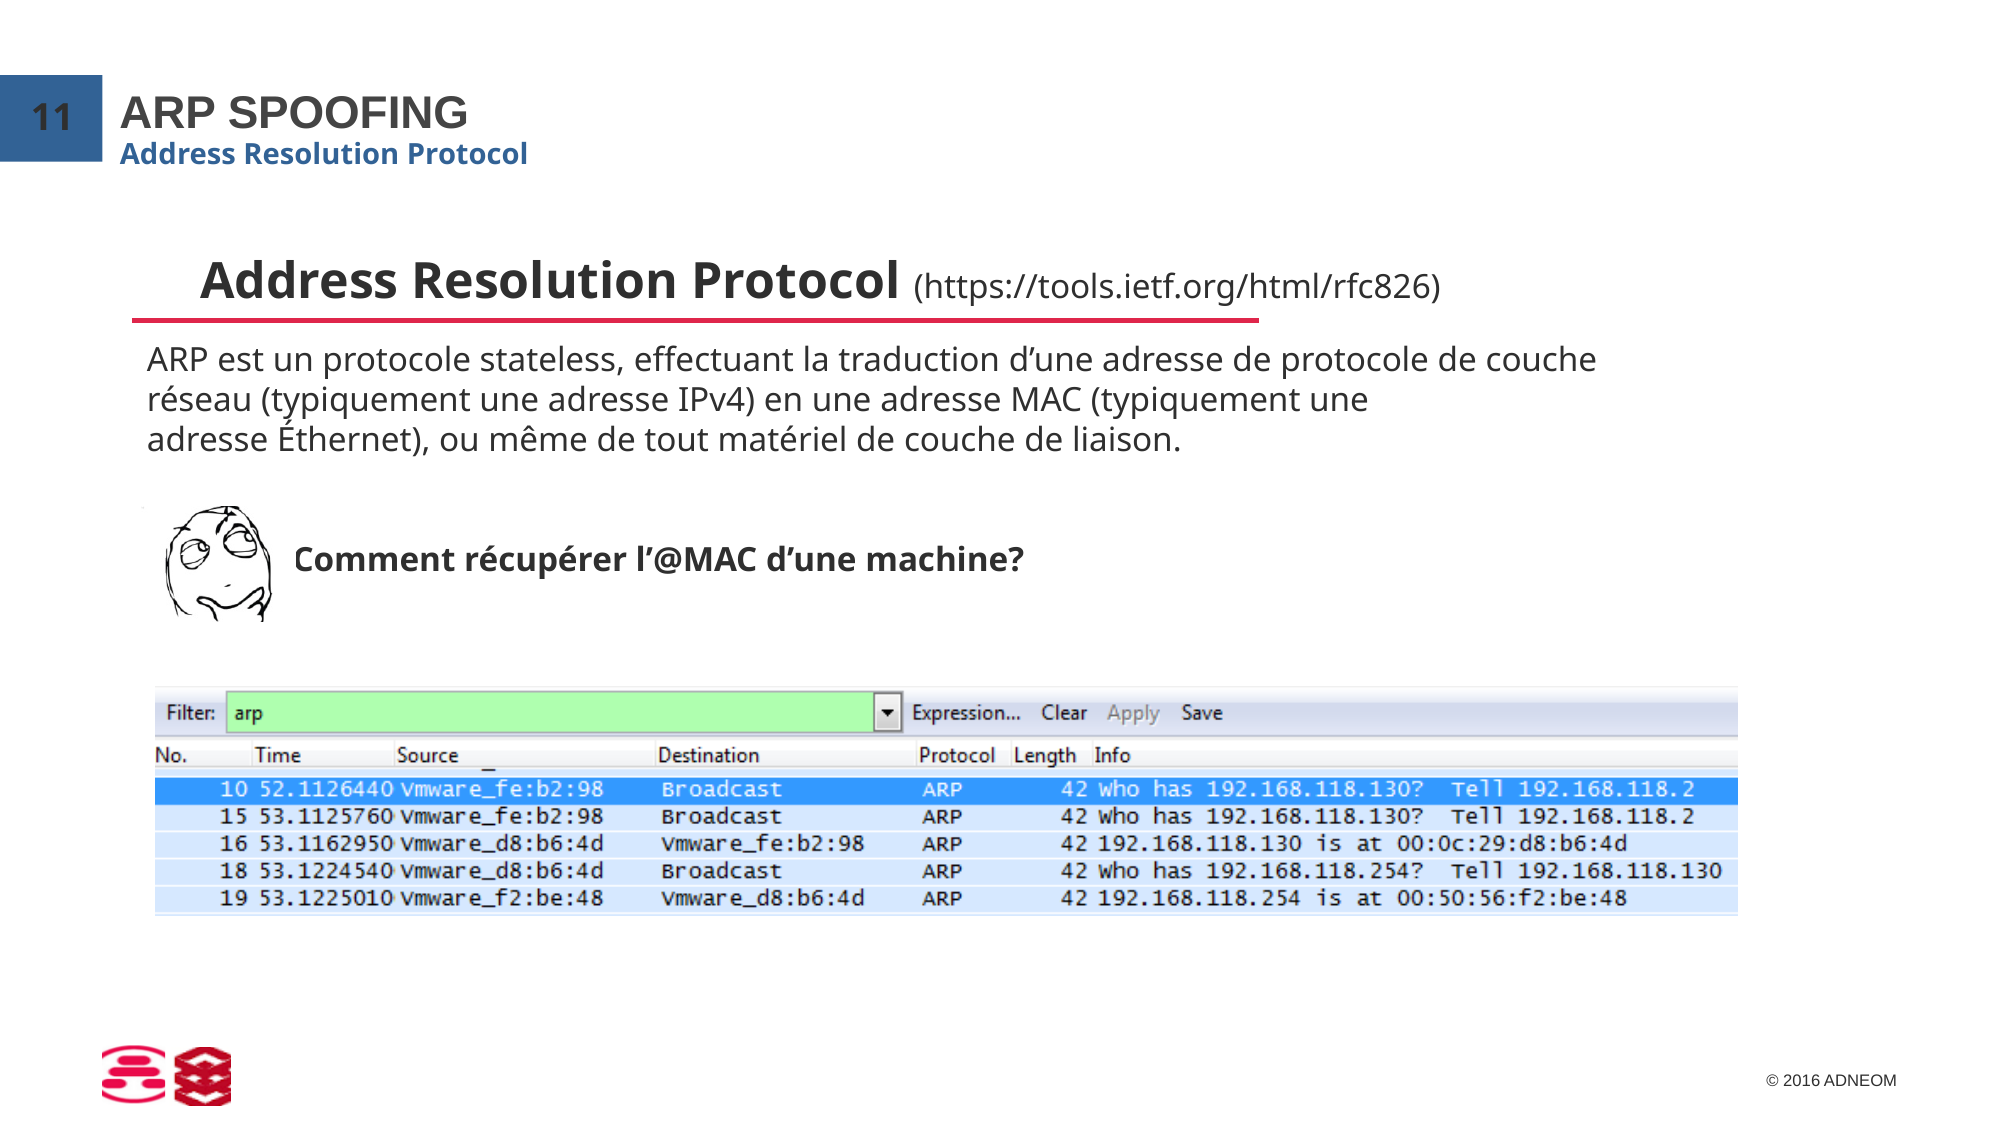

# ARP SPOOFING
Address Resolution Protocol
Address Resolution Protocol (https://tools.ietf.org/html/rfc826)
ARP est un protocole stateless, effectuant la traduction d’une adresse de protocole de couche
réseau (typiquement une adresse IPv4) en une adresse MAC (typiquement une
adresse Éthernet), ou même de tout matériel de couche de liaison.
	 Comment récupérer l’@MAC d’une machine?